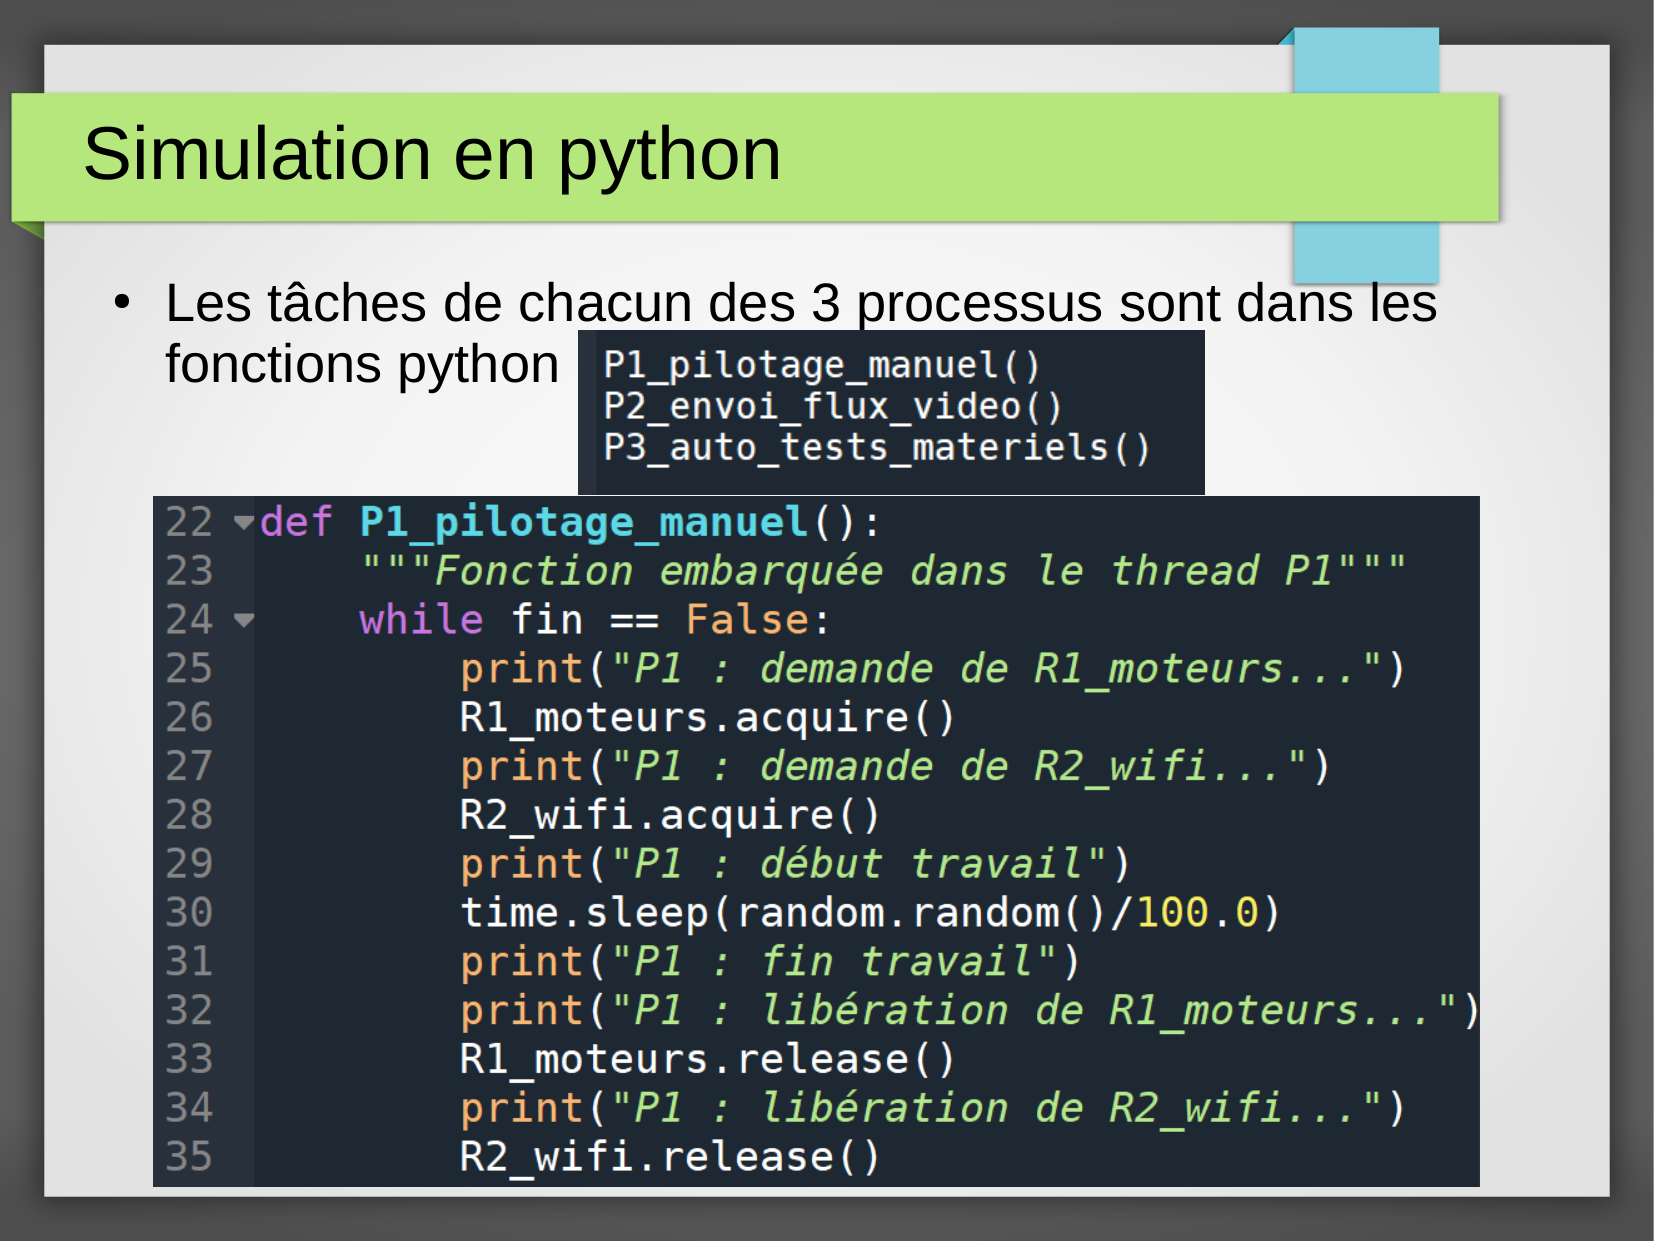

# Simulation en python
Les tâches de chacun des 3 processus sont dans les fonctions python